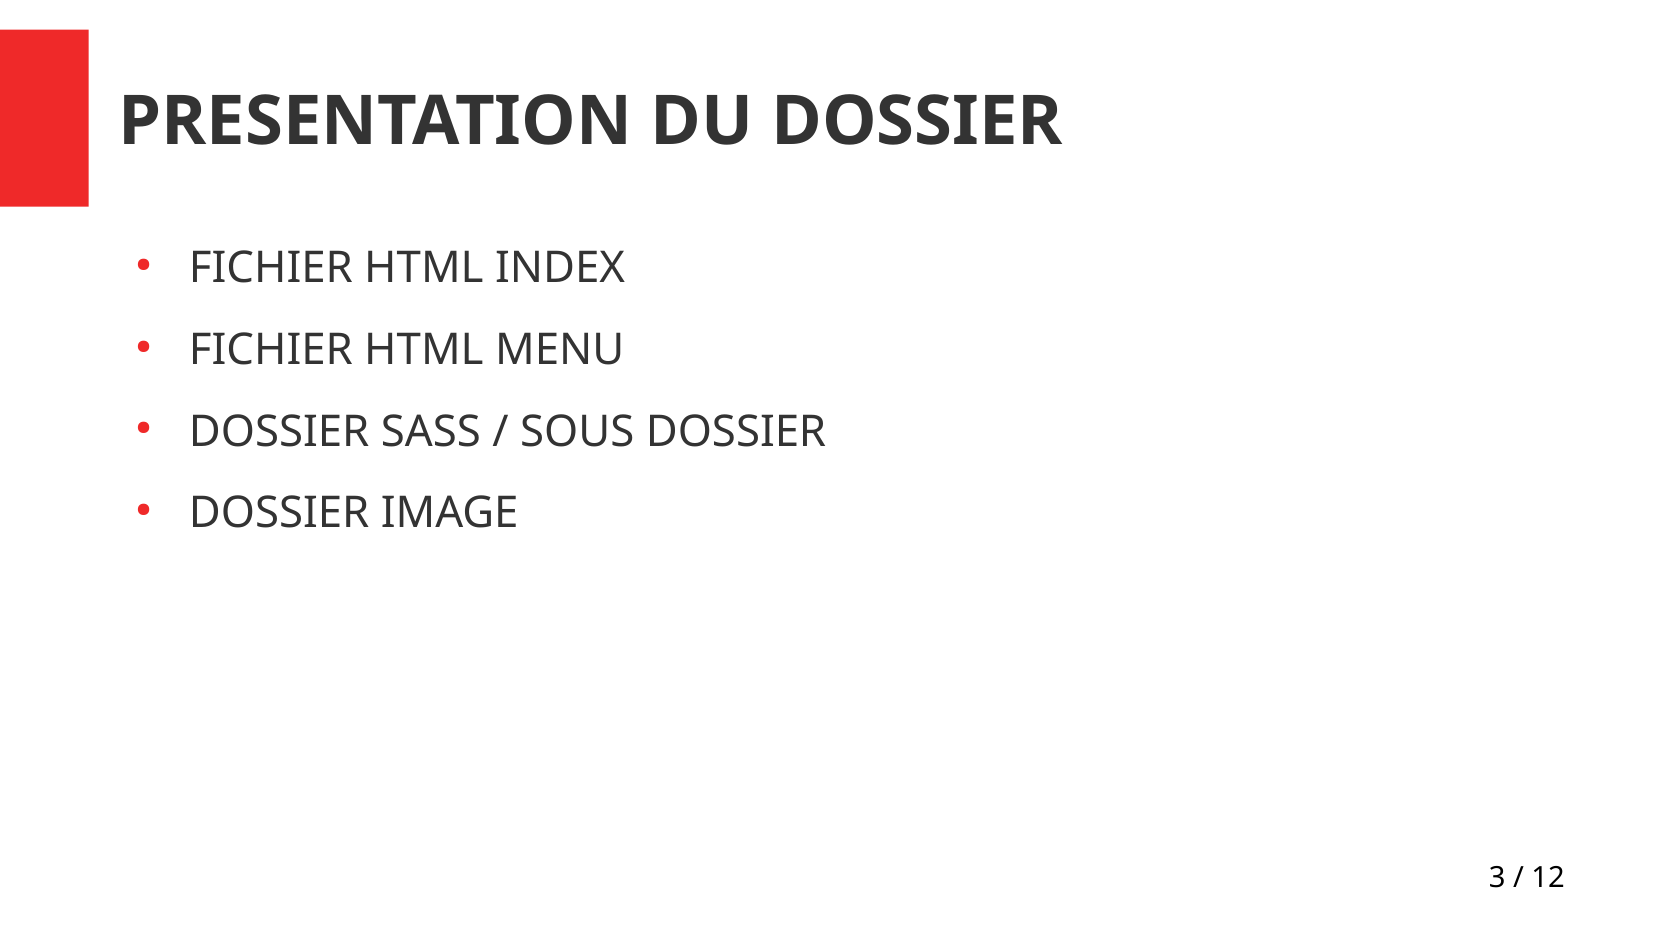

# PRESENTATION DU DOSSIER
FICHIER HTML INDEX
FICHIER HTML MENU
DOSSIER SASS / SOUS DOSSIER
DOSSIER IMAGE
3